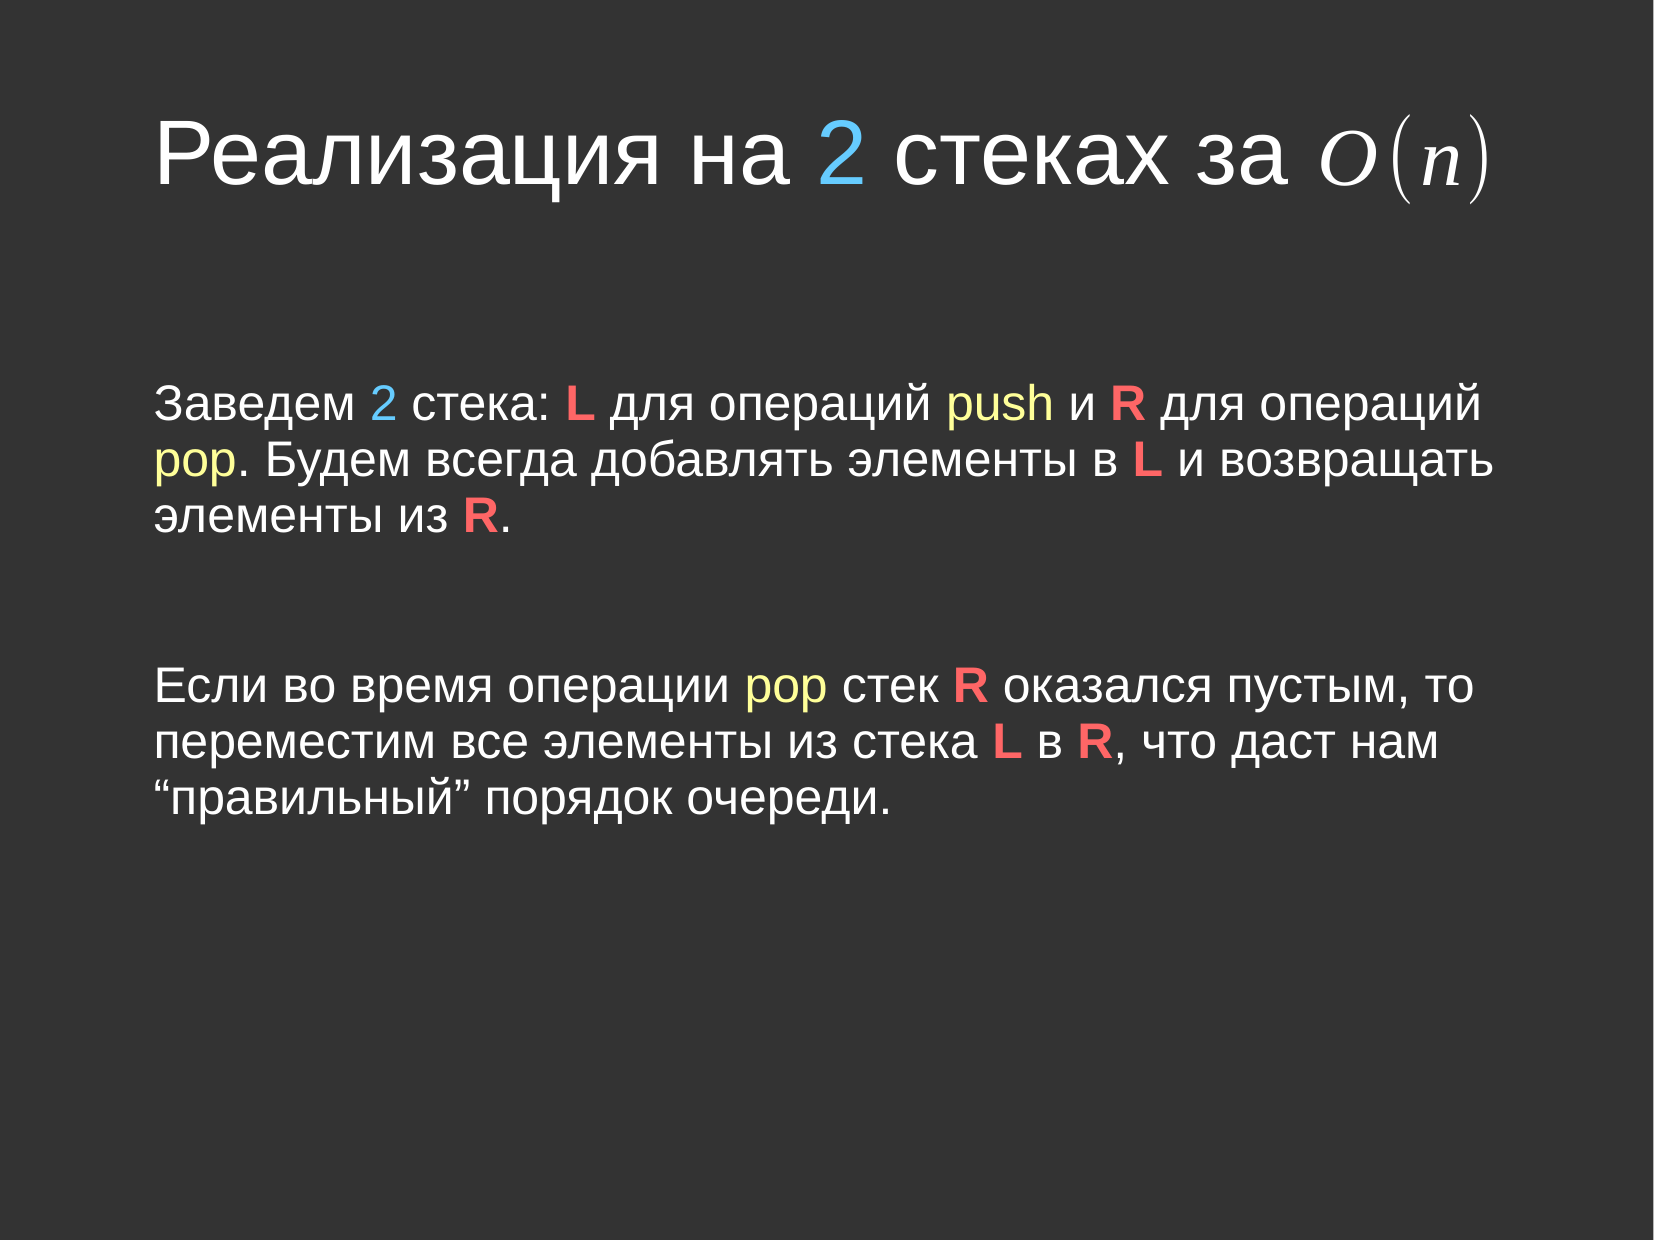

# Реализация на 2 стеках за
Заведем 2 стека: L для операций push и R для операций pop. Будем всегда добавлять элементы в L и возвращать элементы из R.
Если во время операции pop стек R оказался пустым, то переместим все элементы из стека L в R, что даст нам “правильный” порядок очереди.